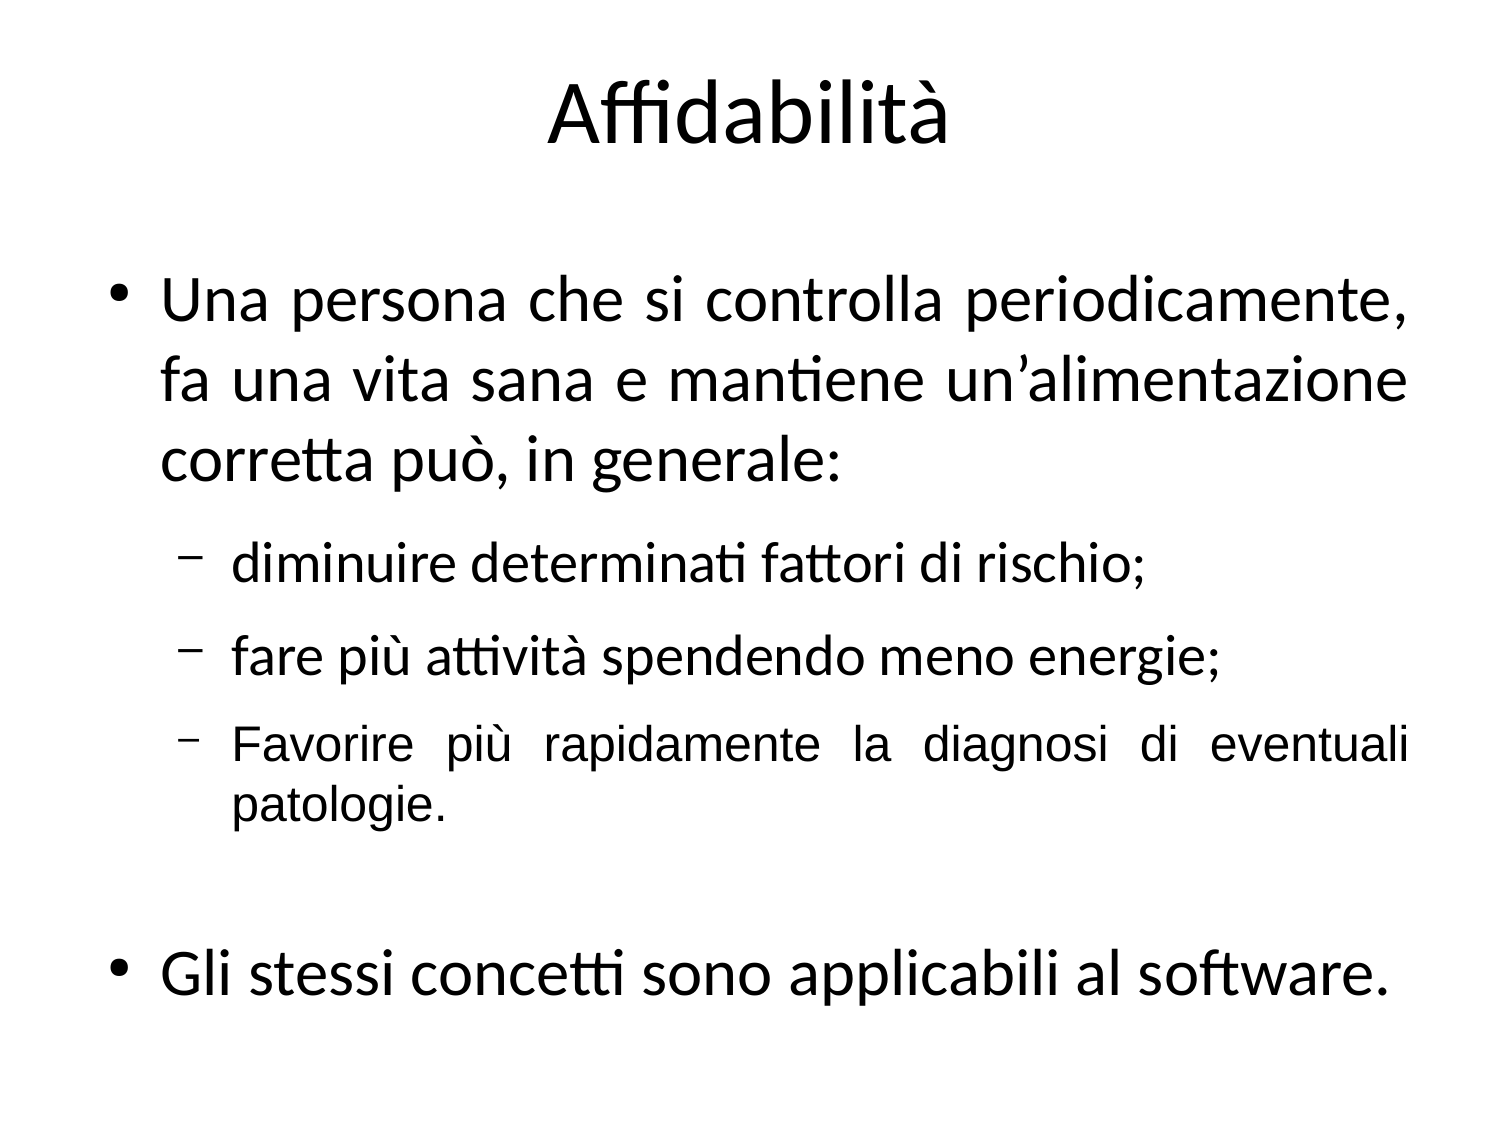

# Affidabilità
Una persona che si controlla periodicamente, fa una vita sana e mantiene un’alimentazione corretta può, in generale:
diminuire determinati fattori di rischio;
fare più attività spendendo meno energie;
Favorire più rapidamente la diagnosi di eventuali patologie.
Gli stessi concetti sono applicabili al software.